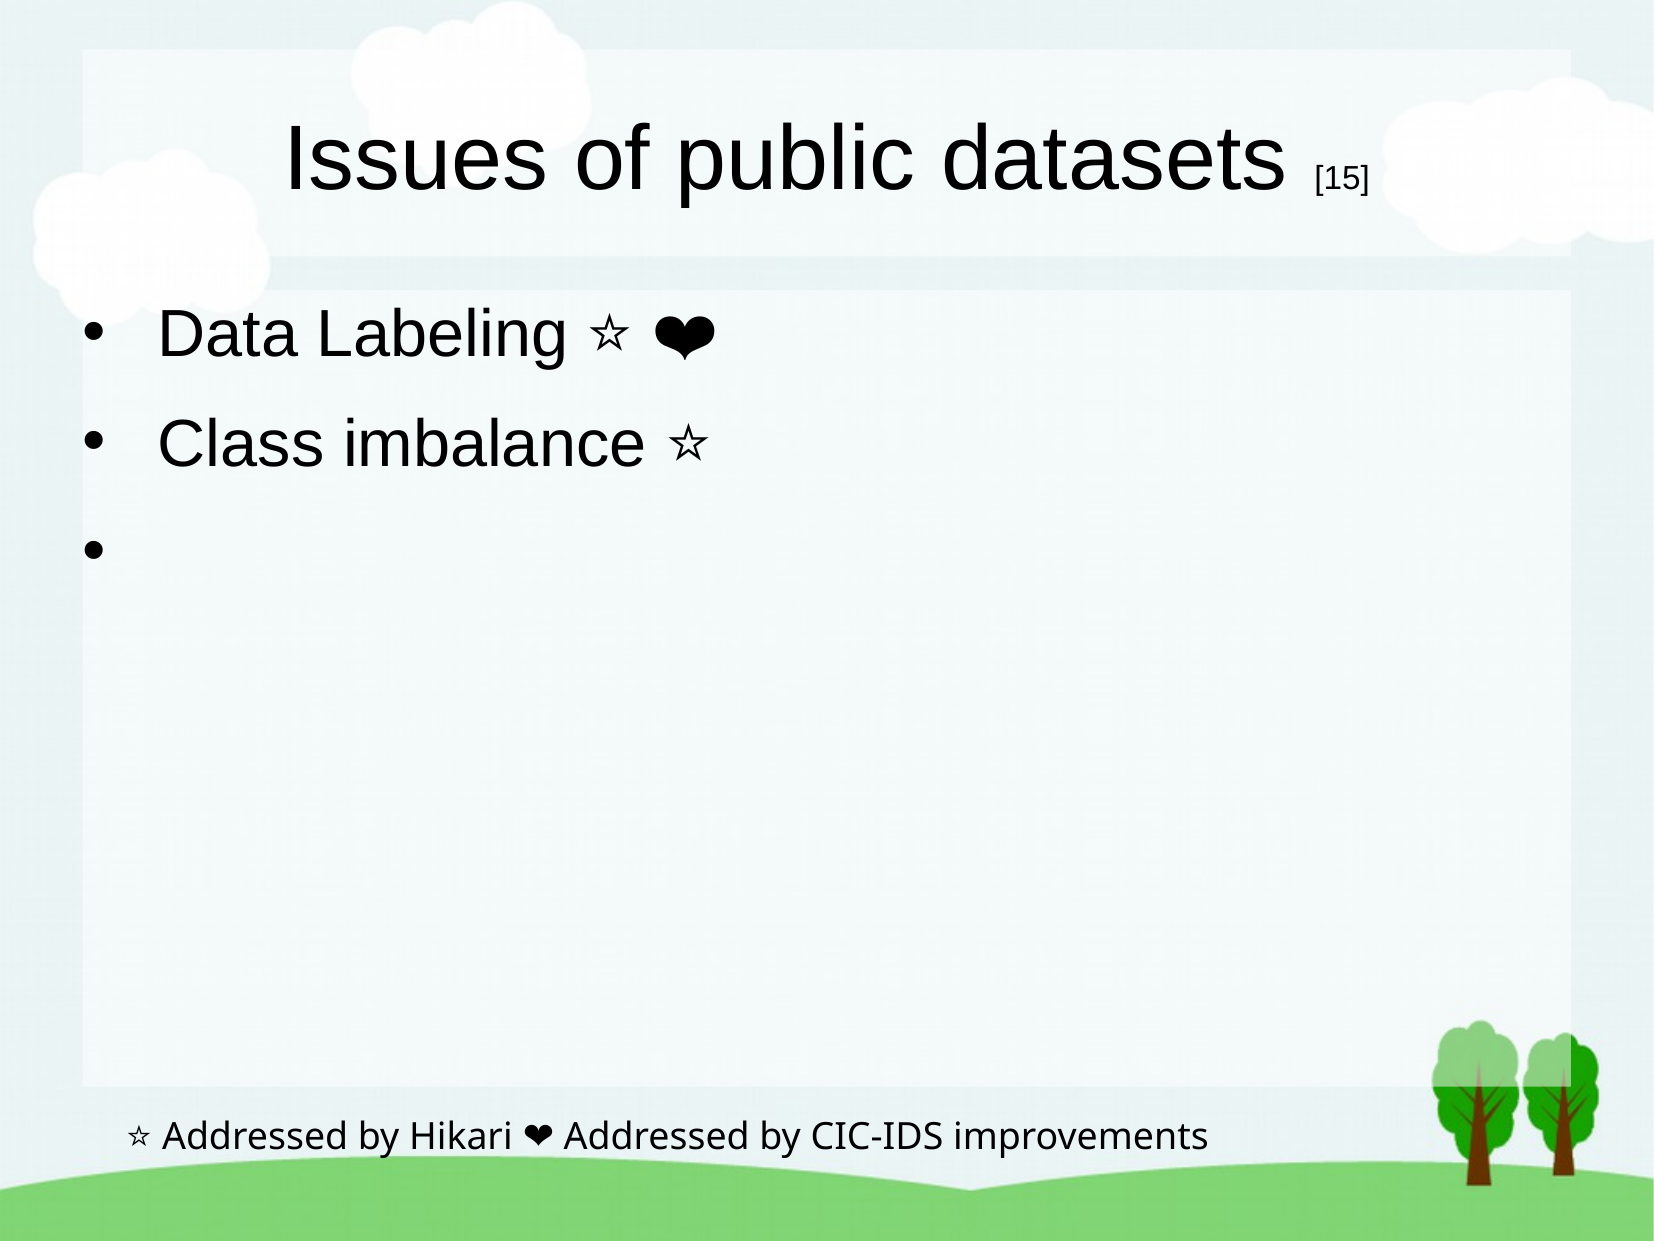

# Issues of public datasets [15]
Data Labeling ⭐ ❤️
Class imbalance ⭐
⭐ Addressed by Hikari ❤️ Addressed by CIC-IDS improvements